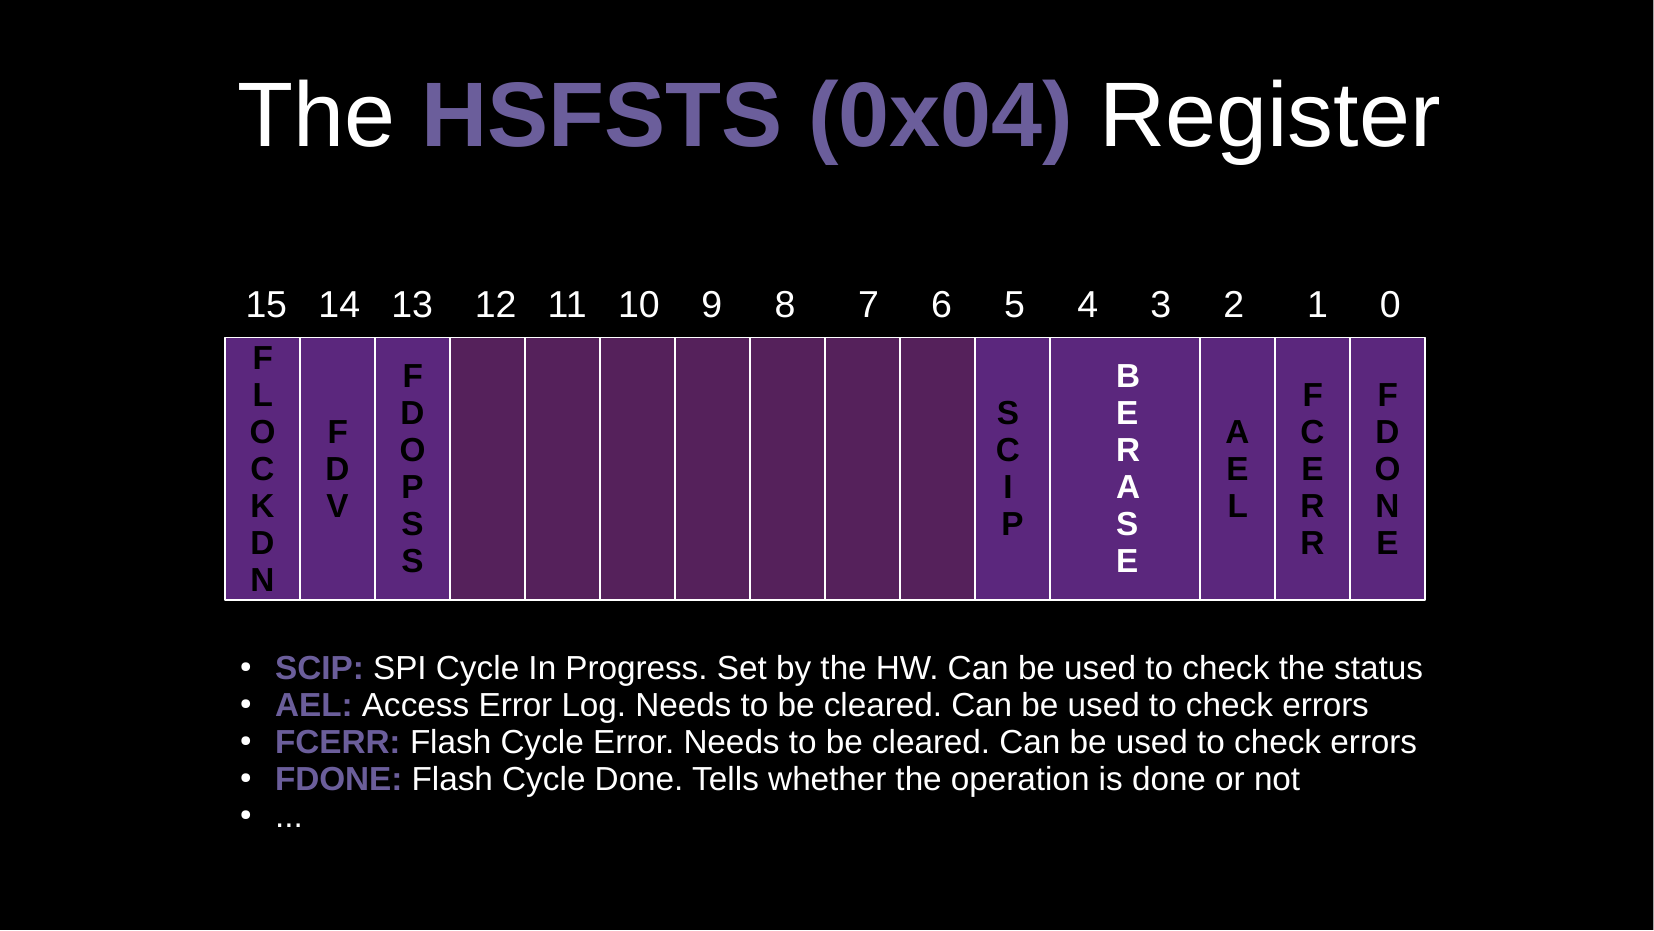

# The HSFSTS (0x04) Register
15 14 13 12 11 10 9 8 7 6 5 4 3 2 1 0
F LOCKDN
FDV
FDOPSS
S C I P
BERASE
AE L
FCERR
FDONE
SCIP: SPI Cycle In Progress. Set by the HW. Can be used to check the status
AEL: Access Error Log. Needs to be cleared. Can be used to check errors
FCERR: Flash Cycle Error. Needs to be cleared. Can be used to check errors
FDONE: Flash Cycle Done. Tells whether the operation is done or not
...